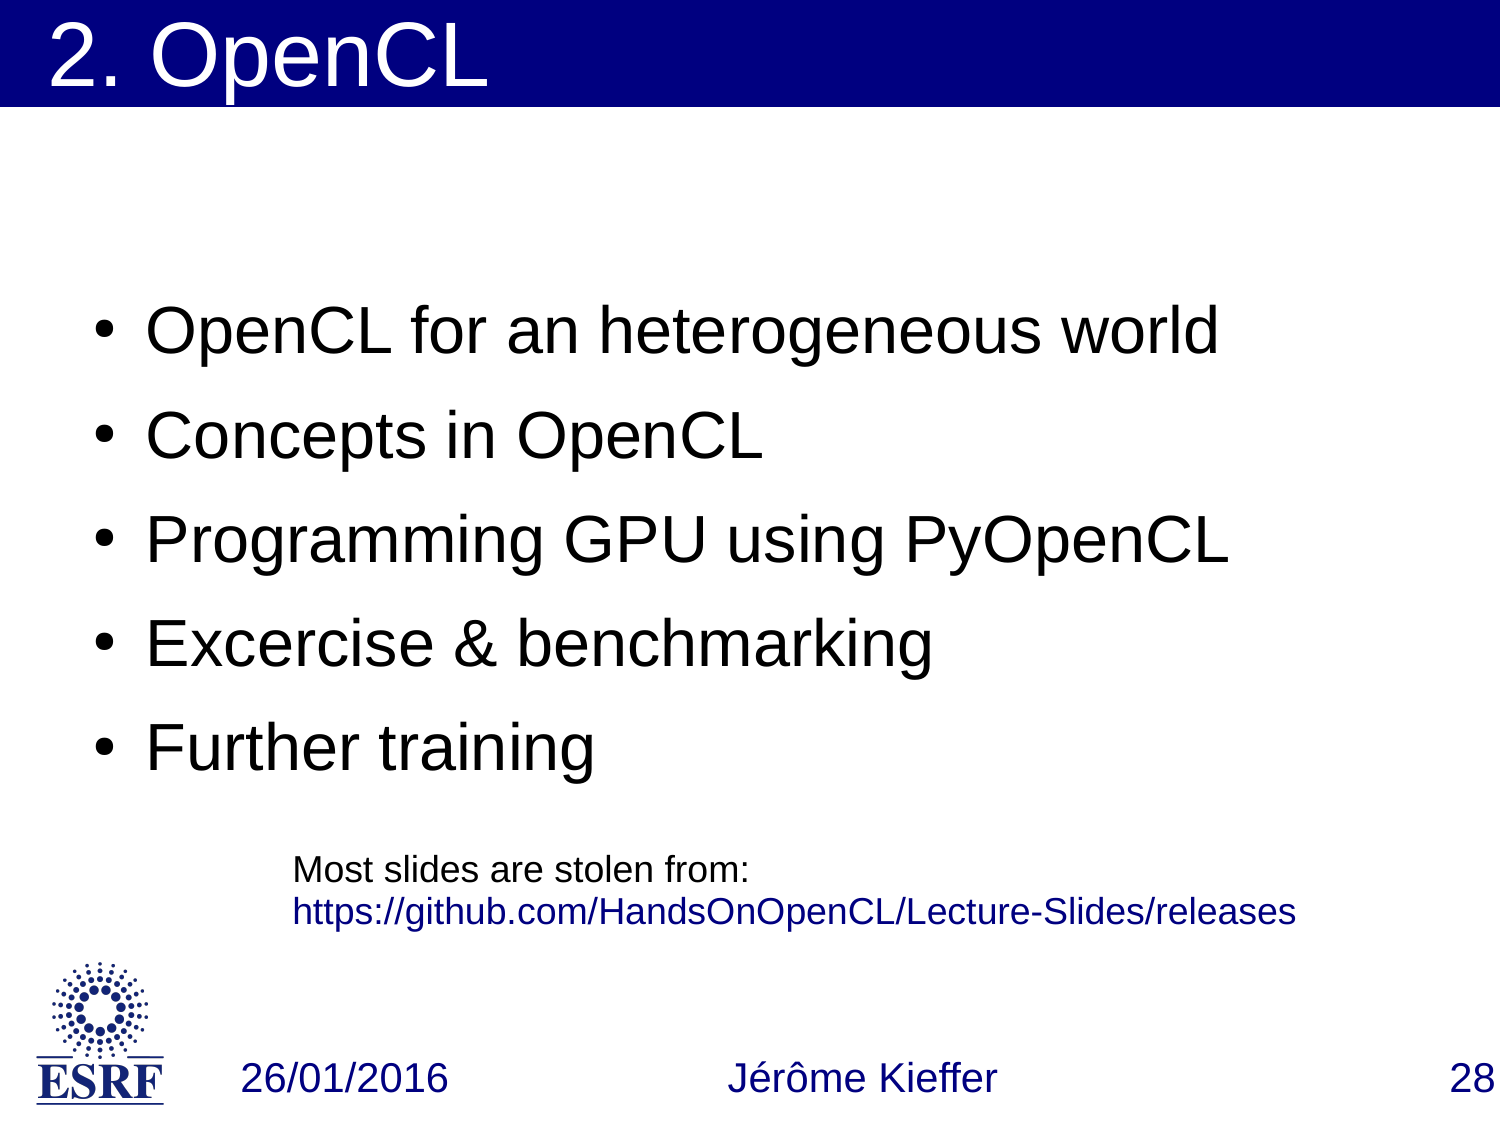

# 2. OpenCL
OpenCL for an heterogeneous world
Concepts in OpenCL
Programming GPU using PyOpenCL
Excercise & benchmarking
Further training
Most slides are stolen from:
https://github.com/HandsOnOpenCL/Lecture-Slides/releases
26/01/2016
Jérôme Kieffer
28